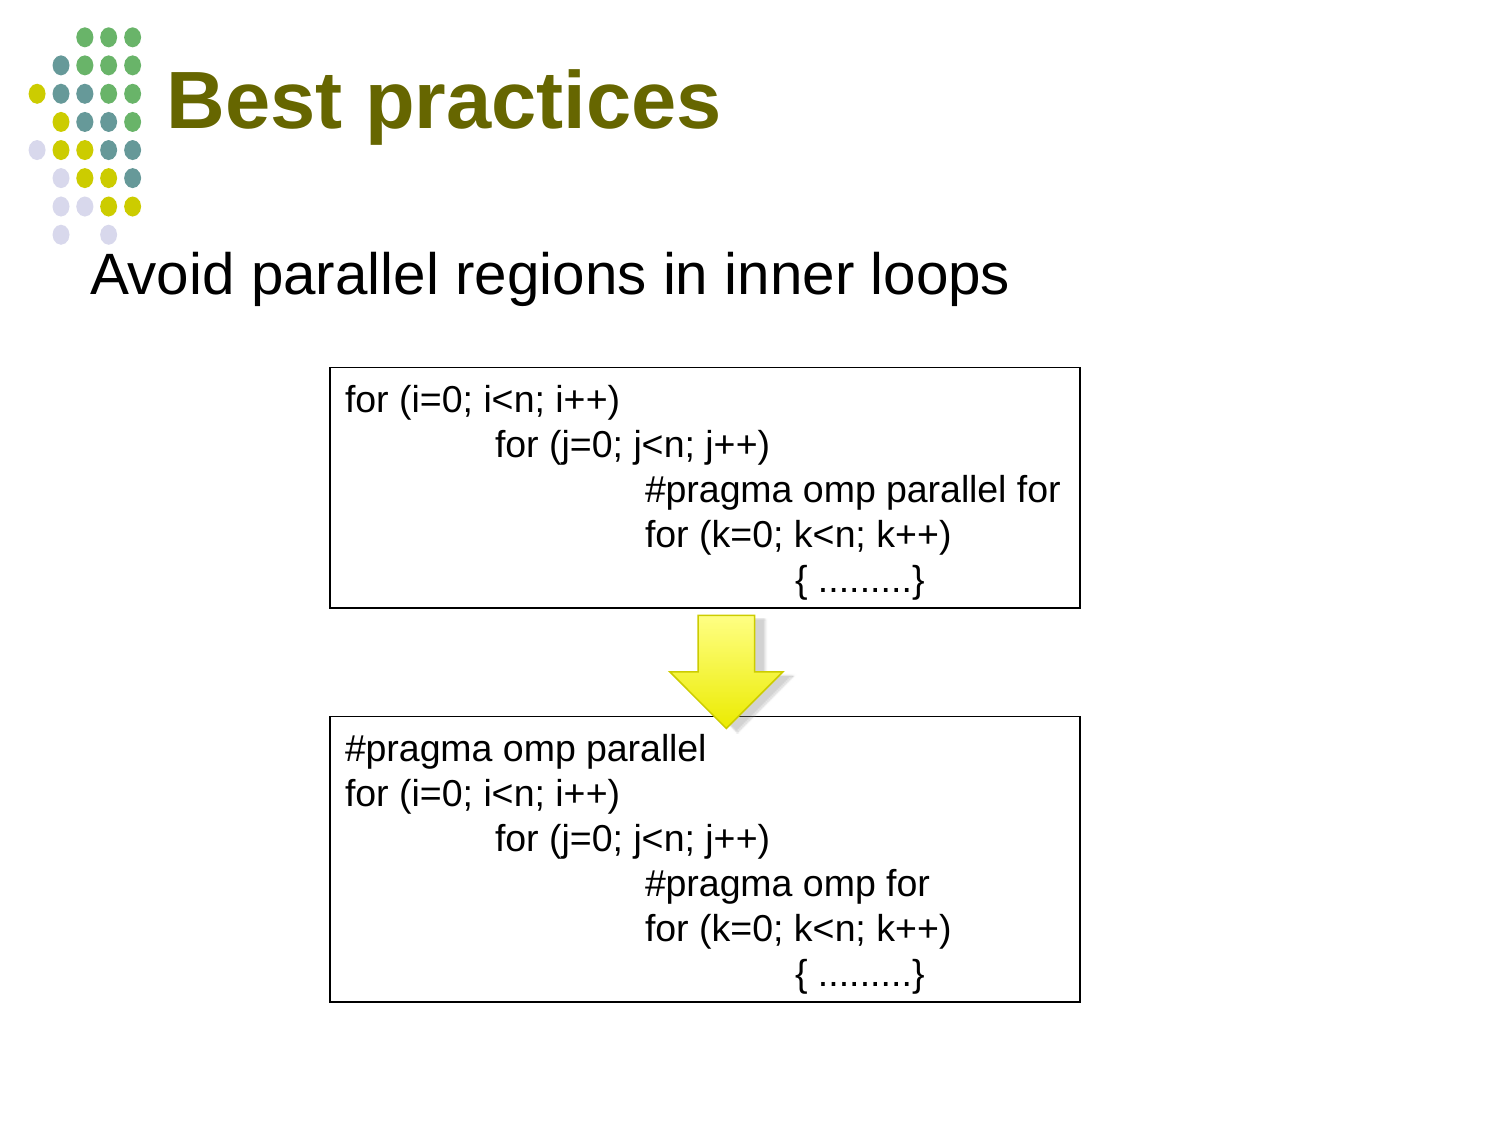

# Best practices
Avoid parallel regions in inner loops
for (i=0; i<n; i++)
	for (j=0; j<n; j++)
		#pragma omp parallel for
		for (k=0; k<n; k++)
			{ .........}
#pragma omp parallel
for (i=0; i<n; i++)
	for (j=0; j<n; j++)
		#pragma omp for
		for (k=0; k<n; k++)
			{ .........}